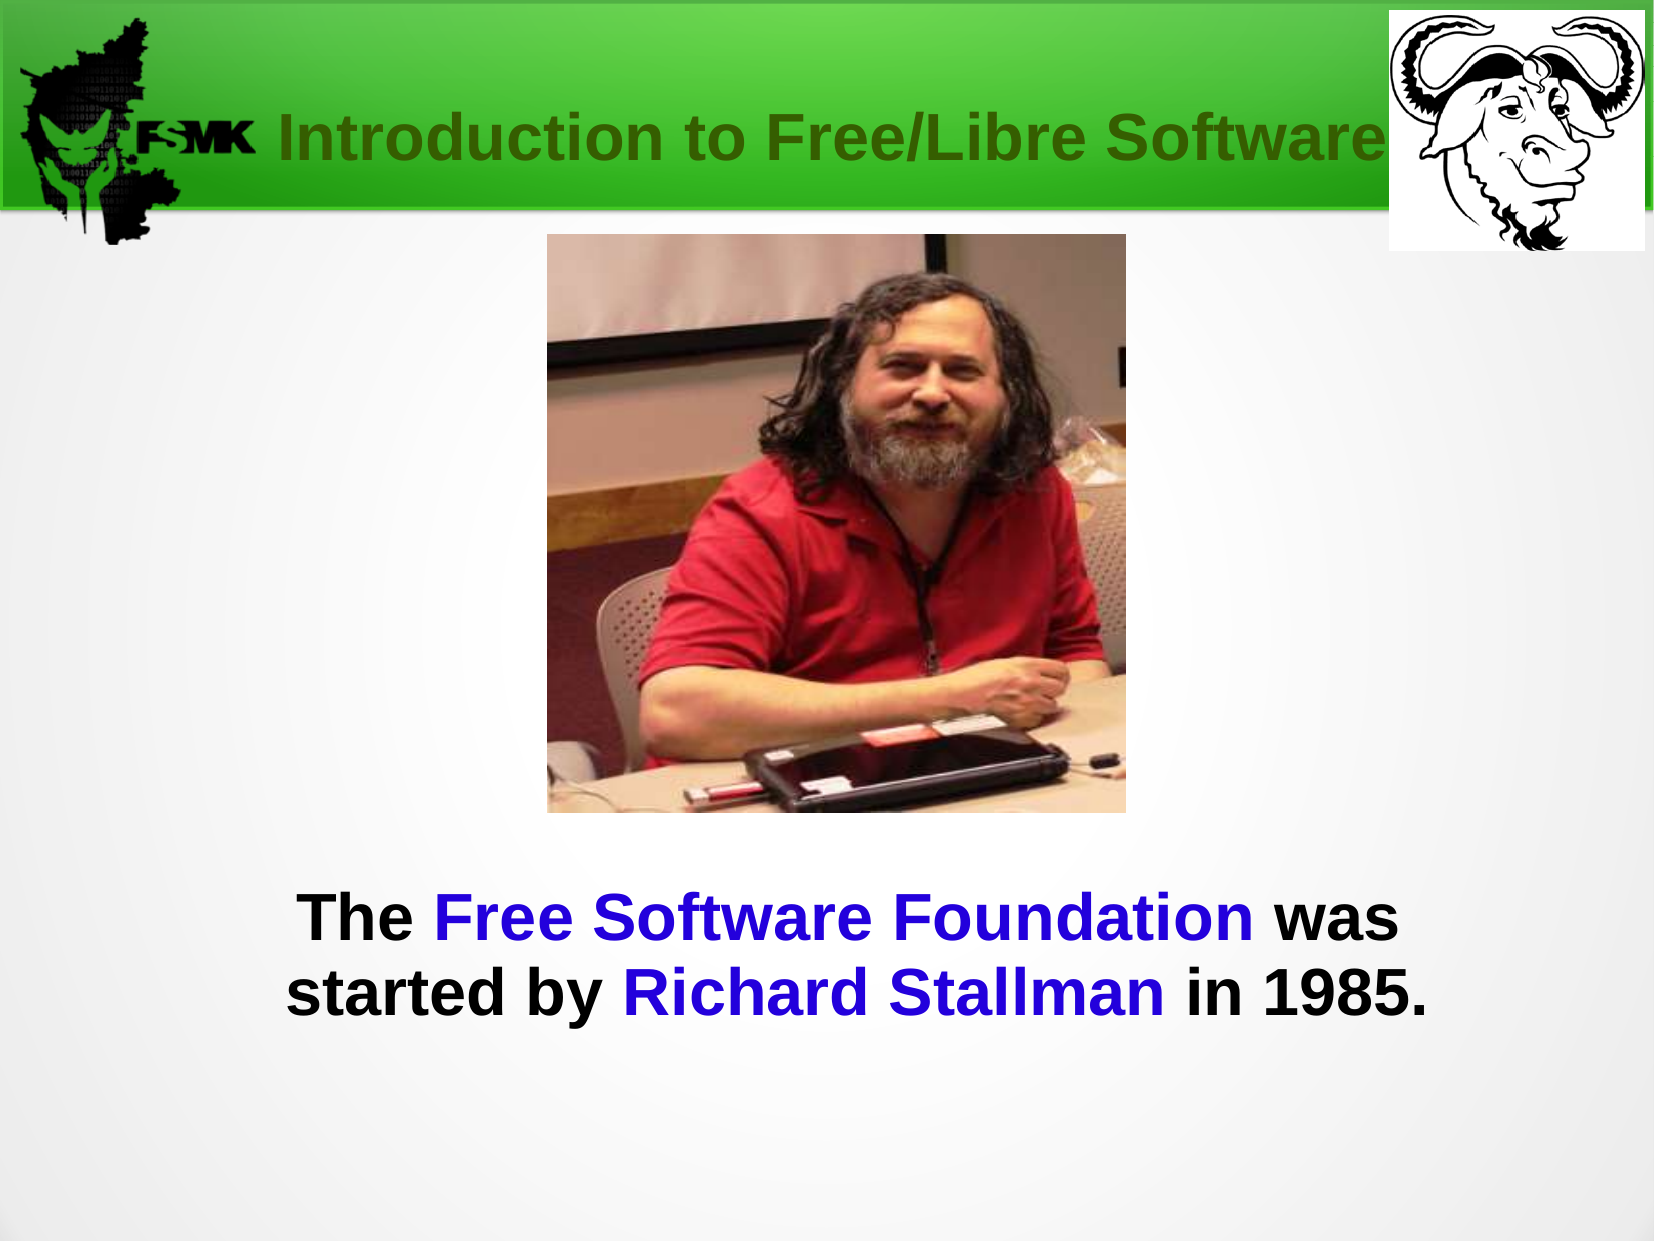

# Introduction to Free/Libre Software
The Free Software Foundation was
started by Richard Stallman in 1985.